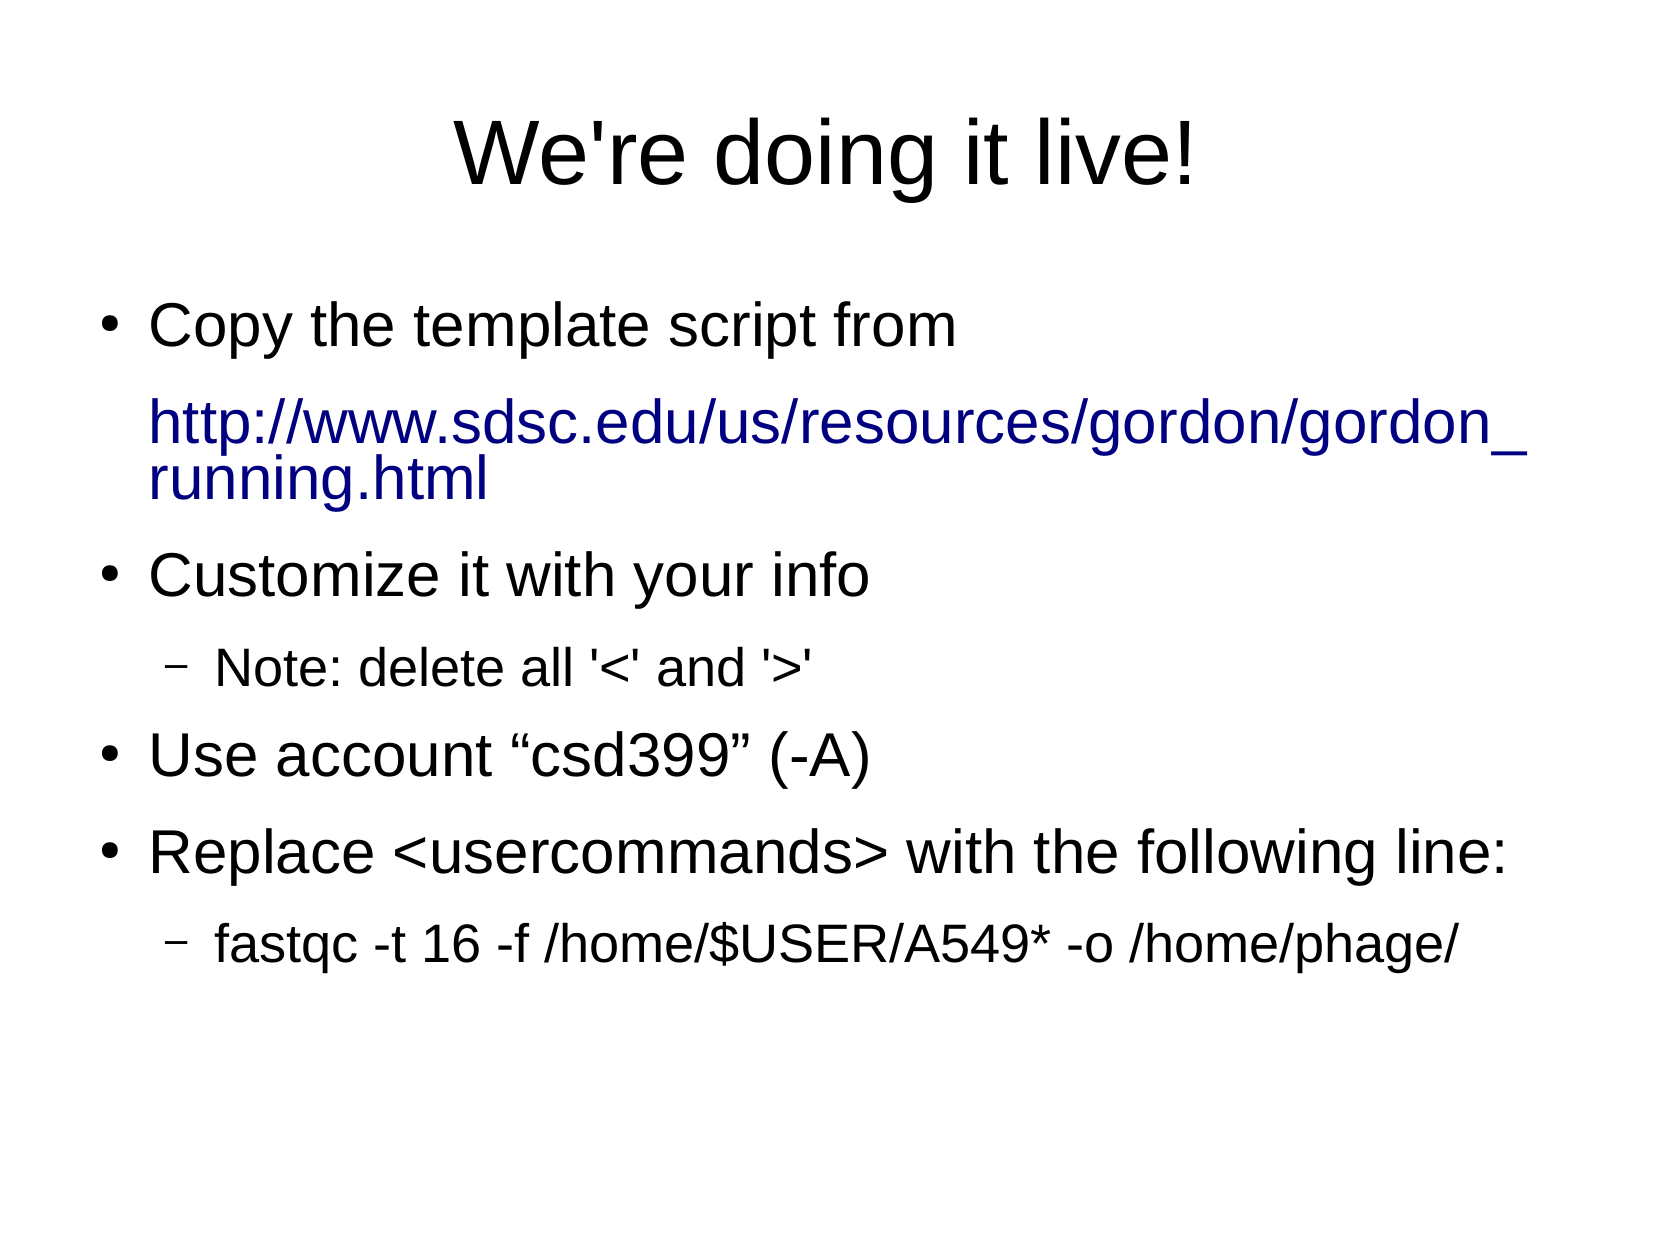

# We're doing it live!
Copy the template script from
http://www.sdsc.edu/us/resources/gordon/gordon_running.html
Customize it with your info
Note: delete all '<' and '>'
Use account “csd399” (-A)
Replace <usercommands> with the following line:
fastqc -t 16 -f /home/$USER/A549* -o /home/phage/